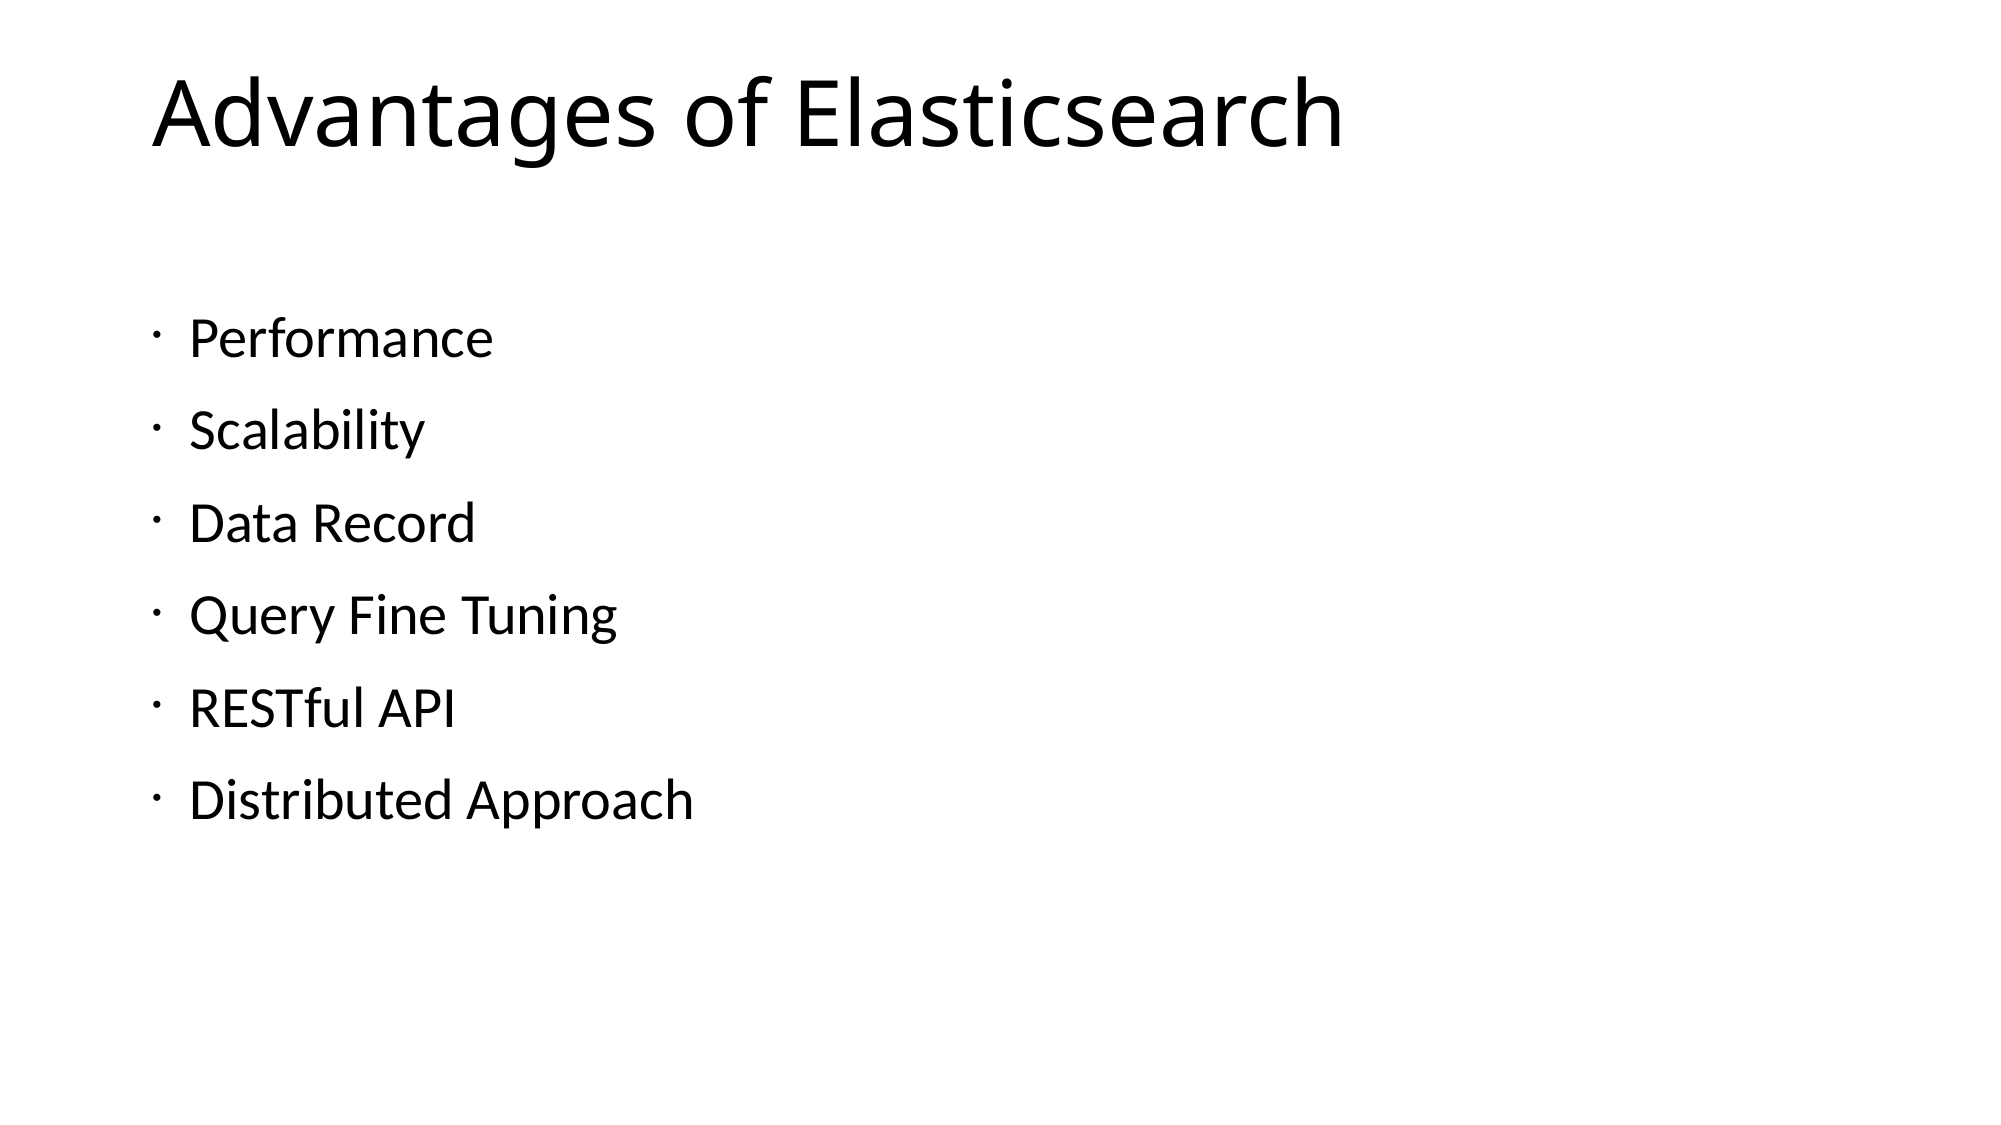

# Advantages of Elasticsearch
Performance
Scalability
Data Record
Query Fine Tuning
RESTful API
Distributed Approach